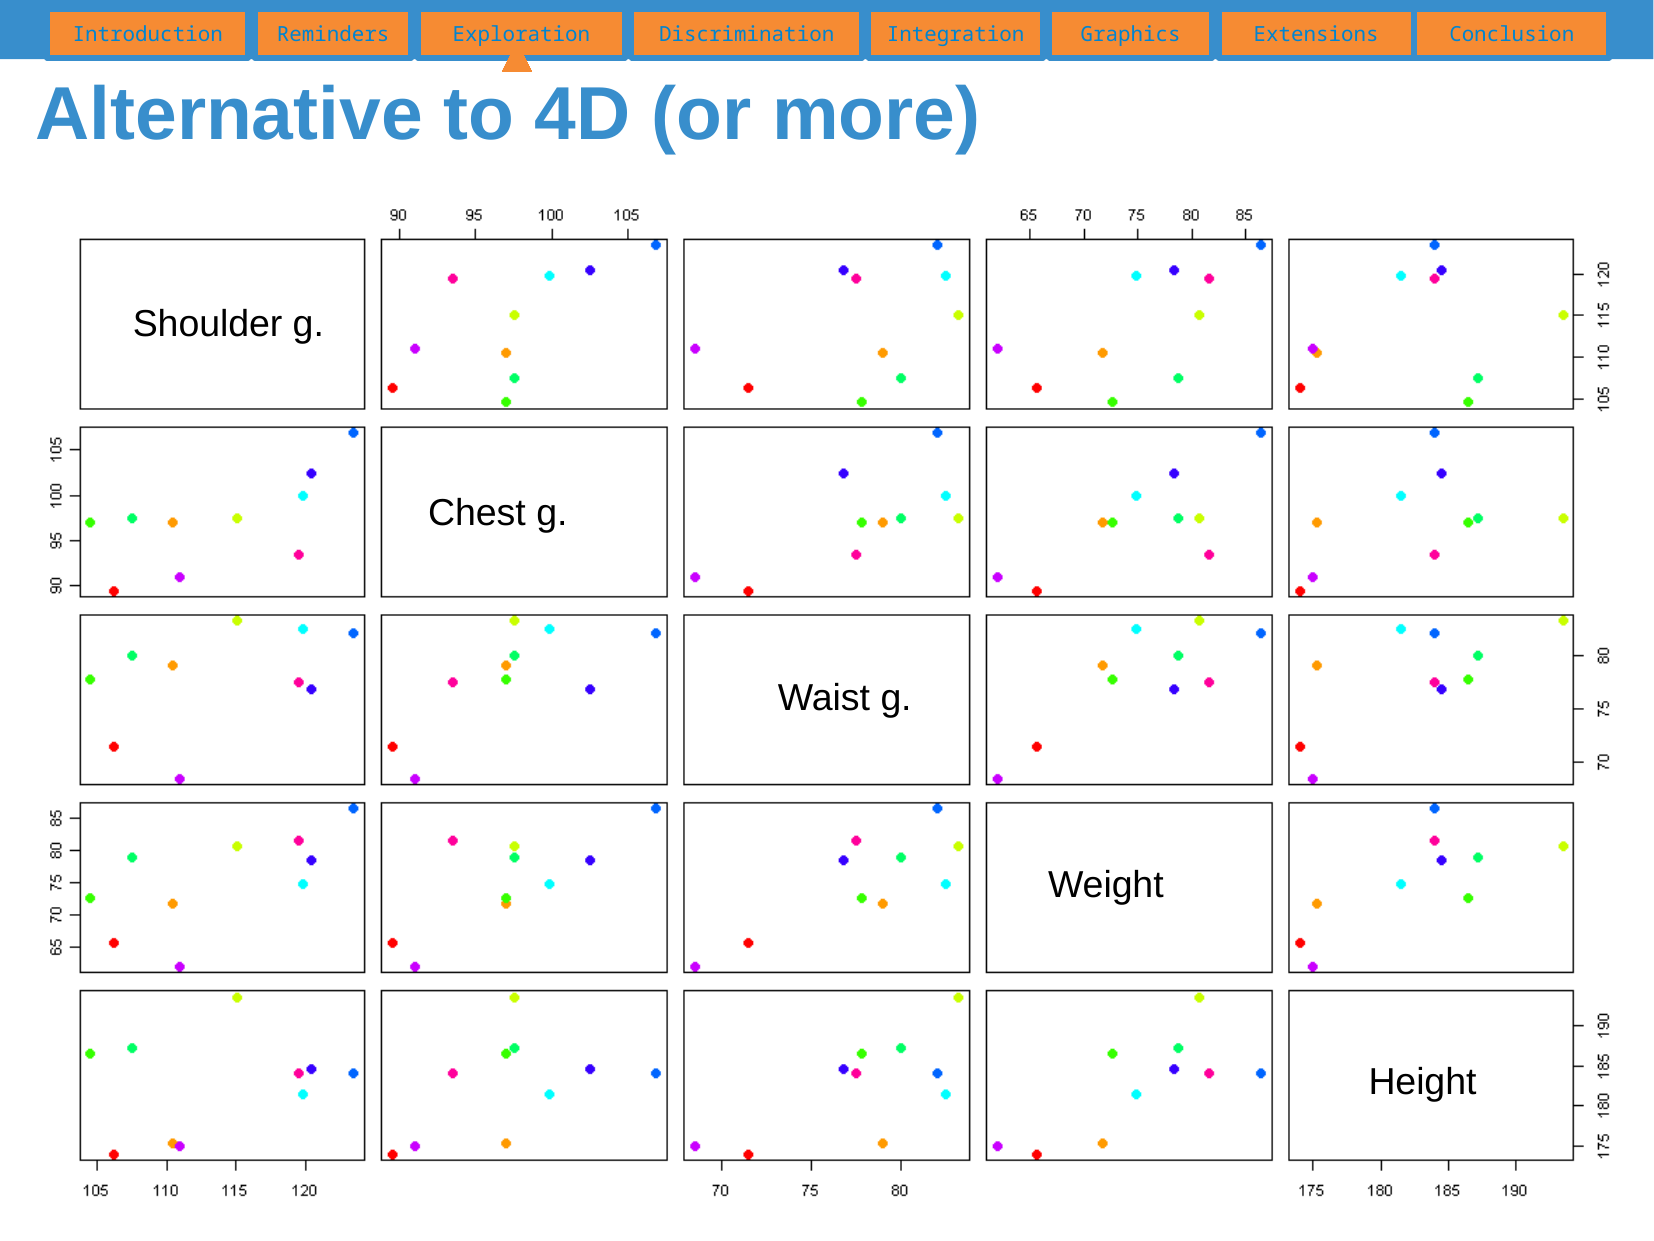

# Alternative to 4D (or more)
Shoulder g.
Chest g.
Waist g.
Weight
Height
29